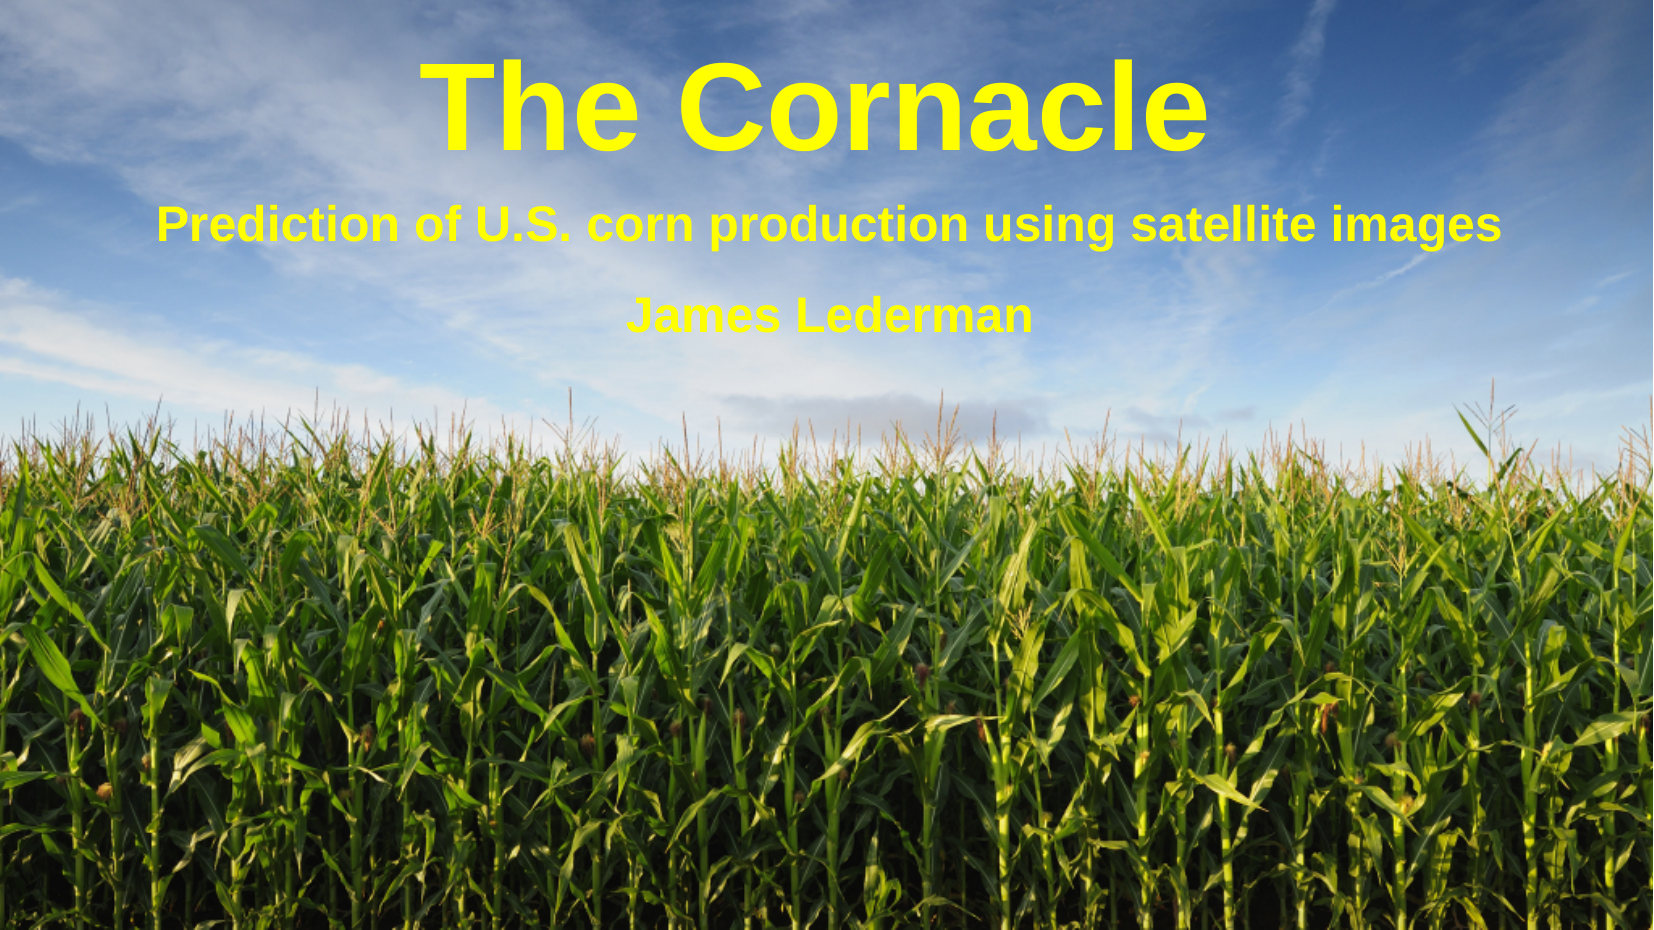

The Cornacle
Prediction of U.S. corn production using satellite images
James Lederman